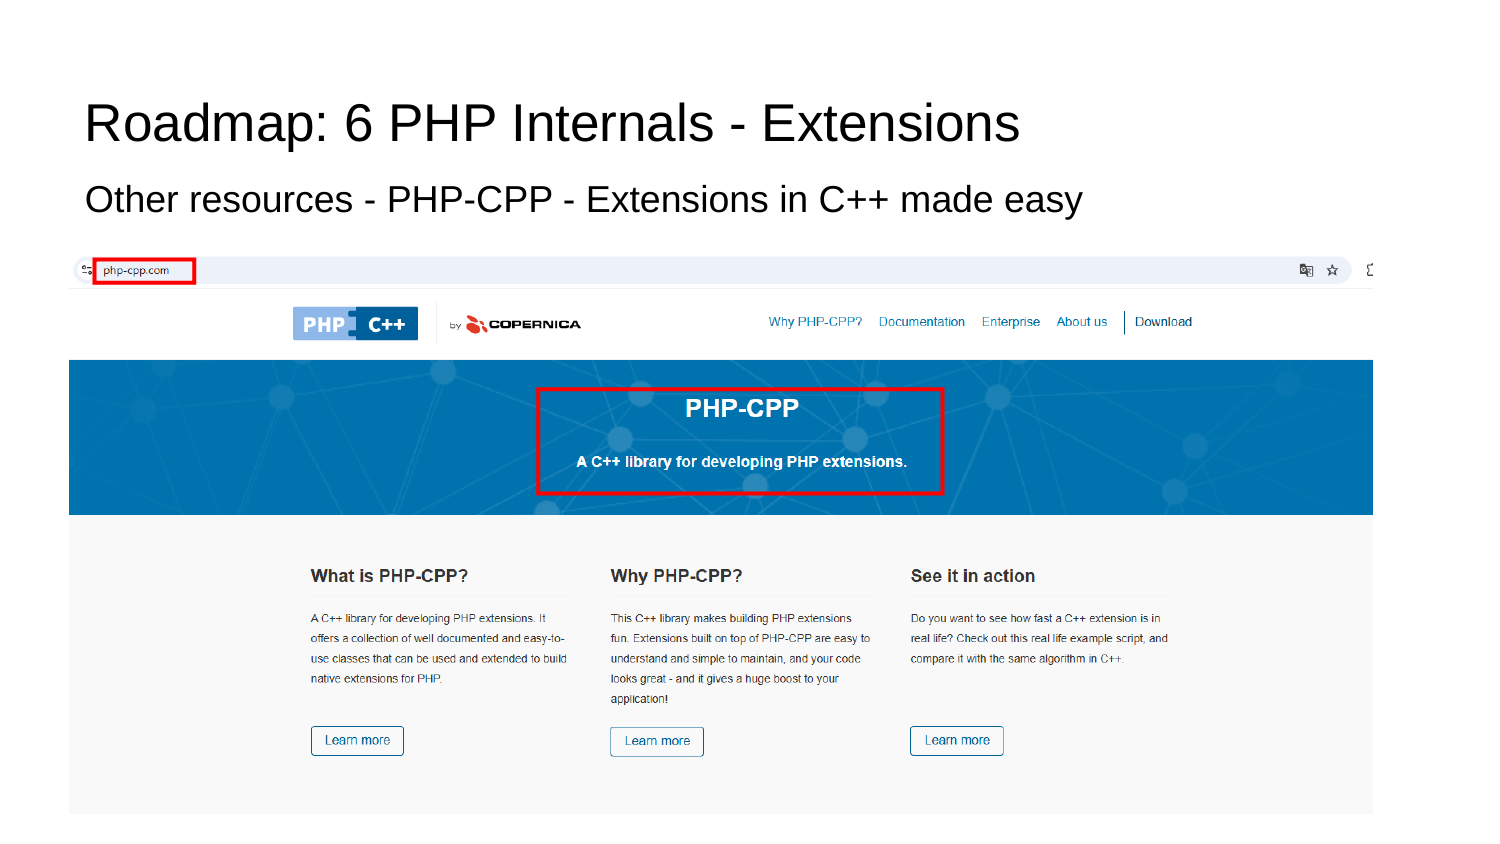

# Roadmap: 6 PHP Internals - Extensions
Other resources - PHP-CPP - Extensions in C++ made easy